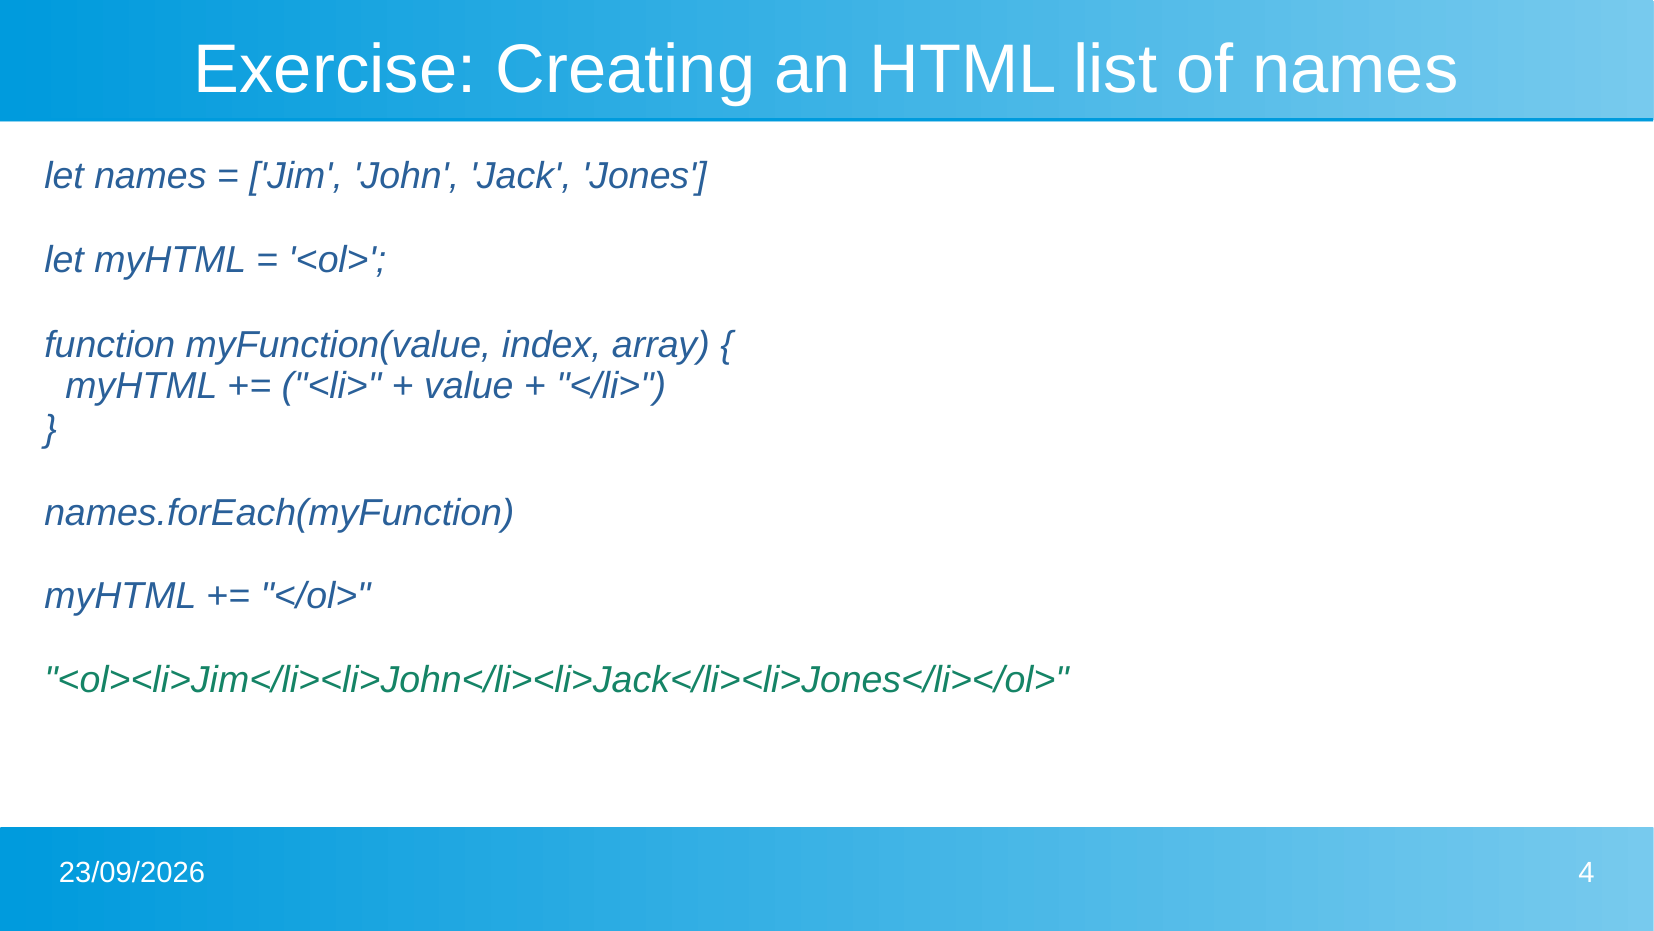

# Exercise: Creating an HTML list of names
let names = ['Jim', 'John', 'Jack', 'Jones']
let myHTML = '<ol>';
function myFunction(value, index, array) {
 myHTML += ("<li>" + value + "</li>")
}
names.forEach(myFunction)
myHTML += "</ol>"
"<ol><li>Jim</li><li>John</li><li>Jack</li><li>Jones</li></ol>"
4